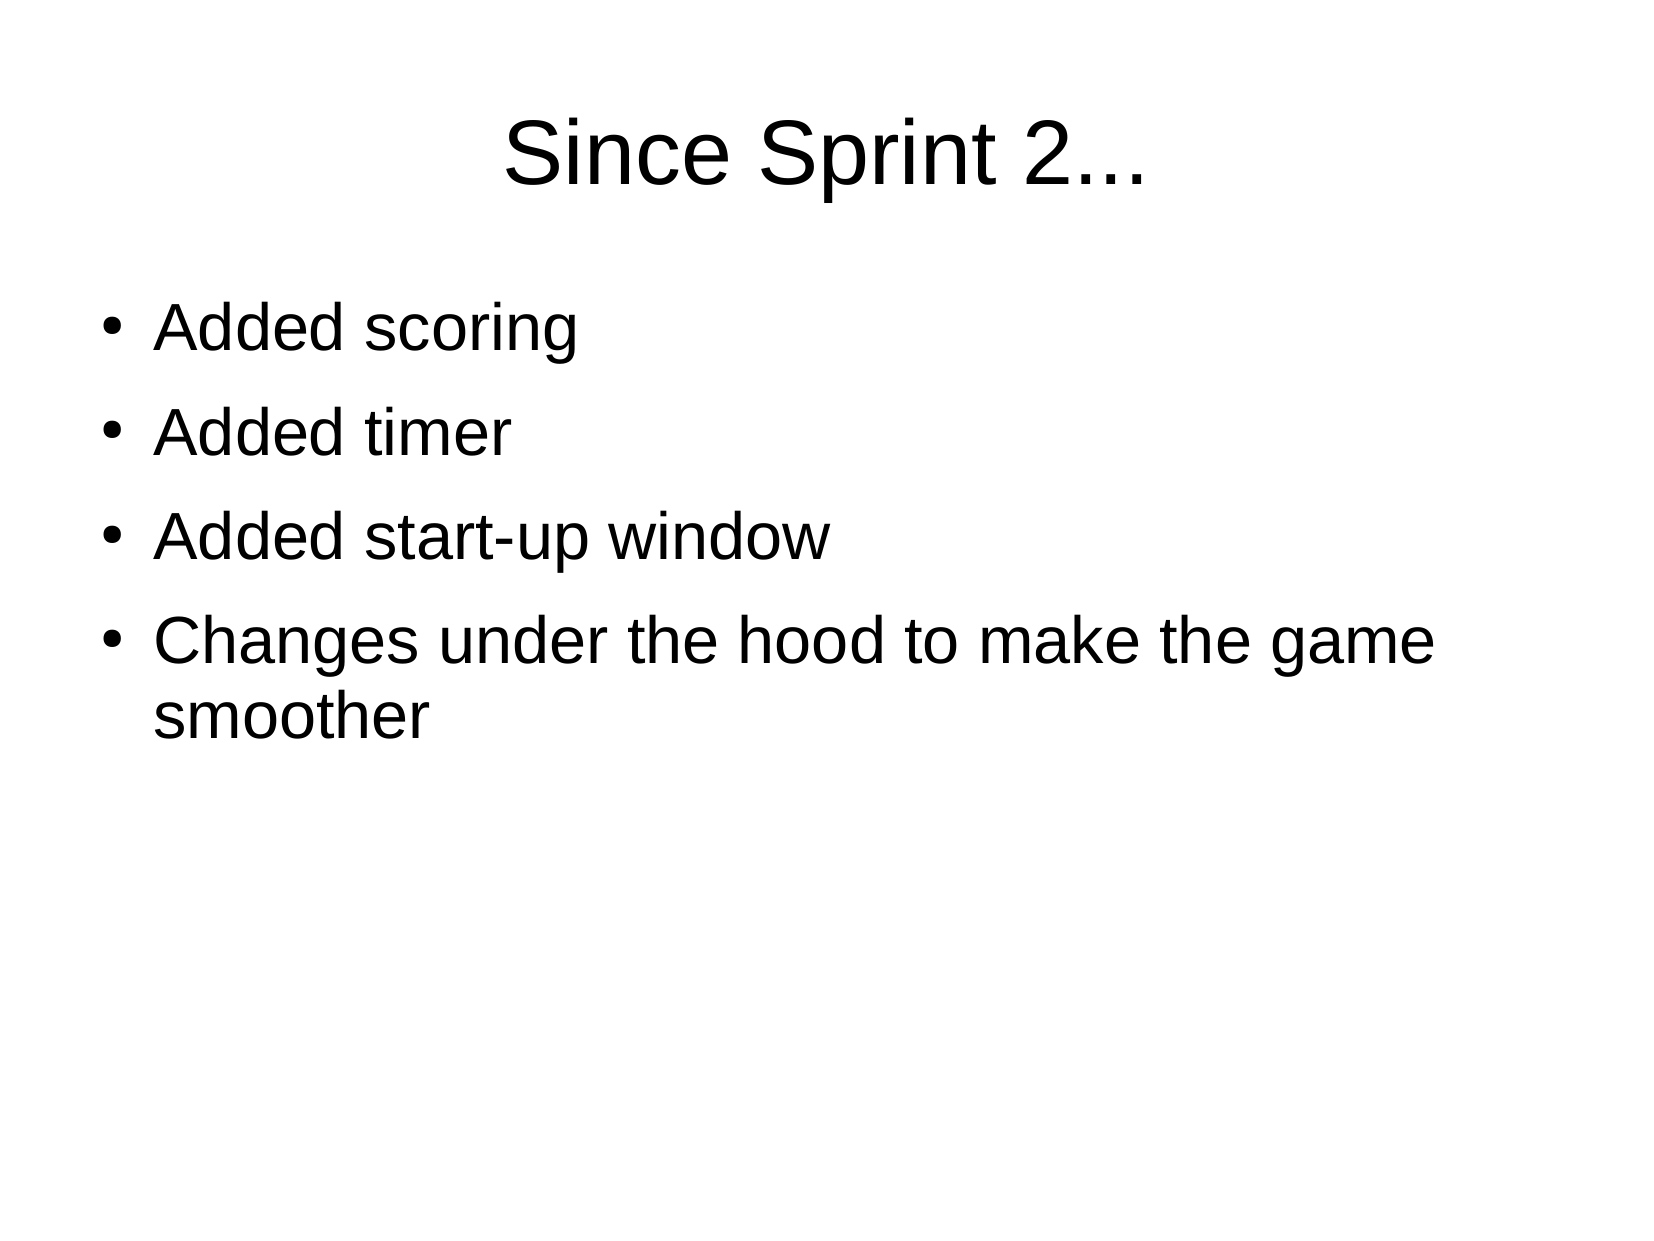

# Since Sprint 2...
Added scoring
Added timer
Added start-up window
Changes under the hood to make the game smoother